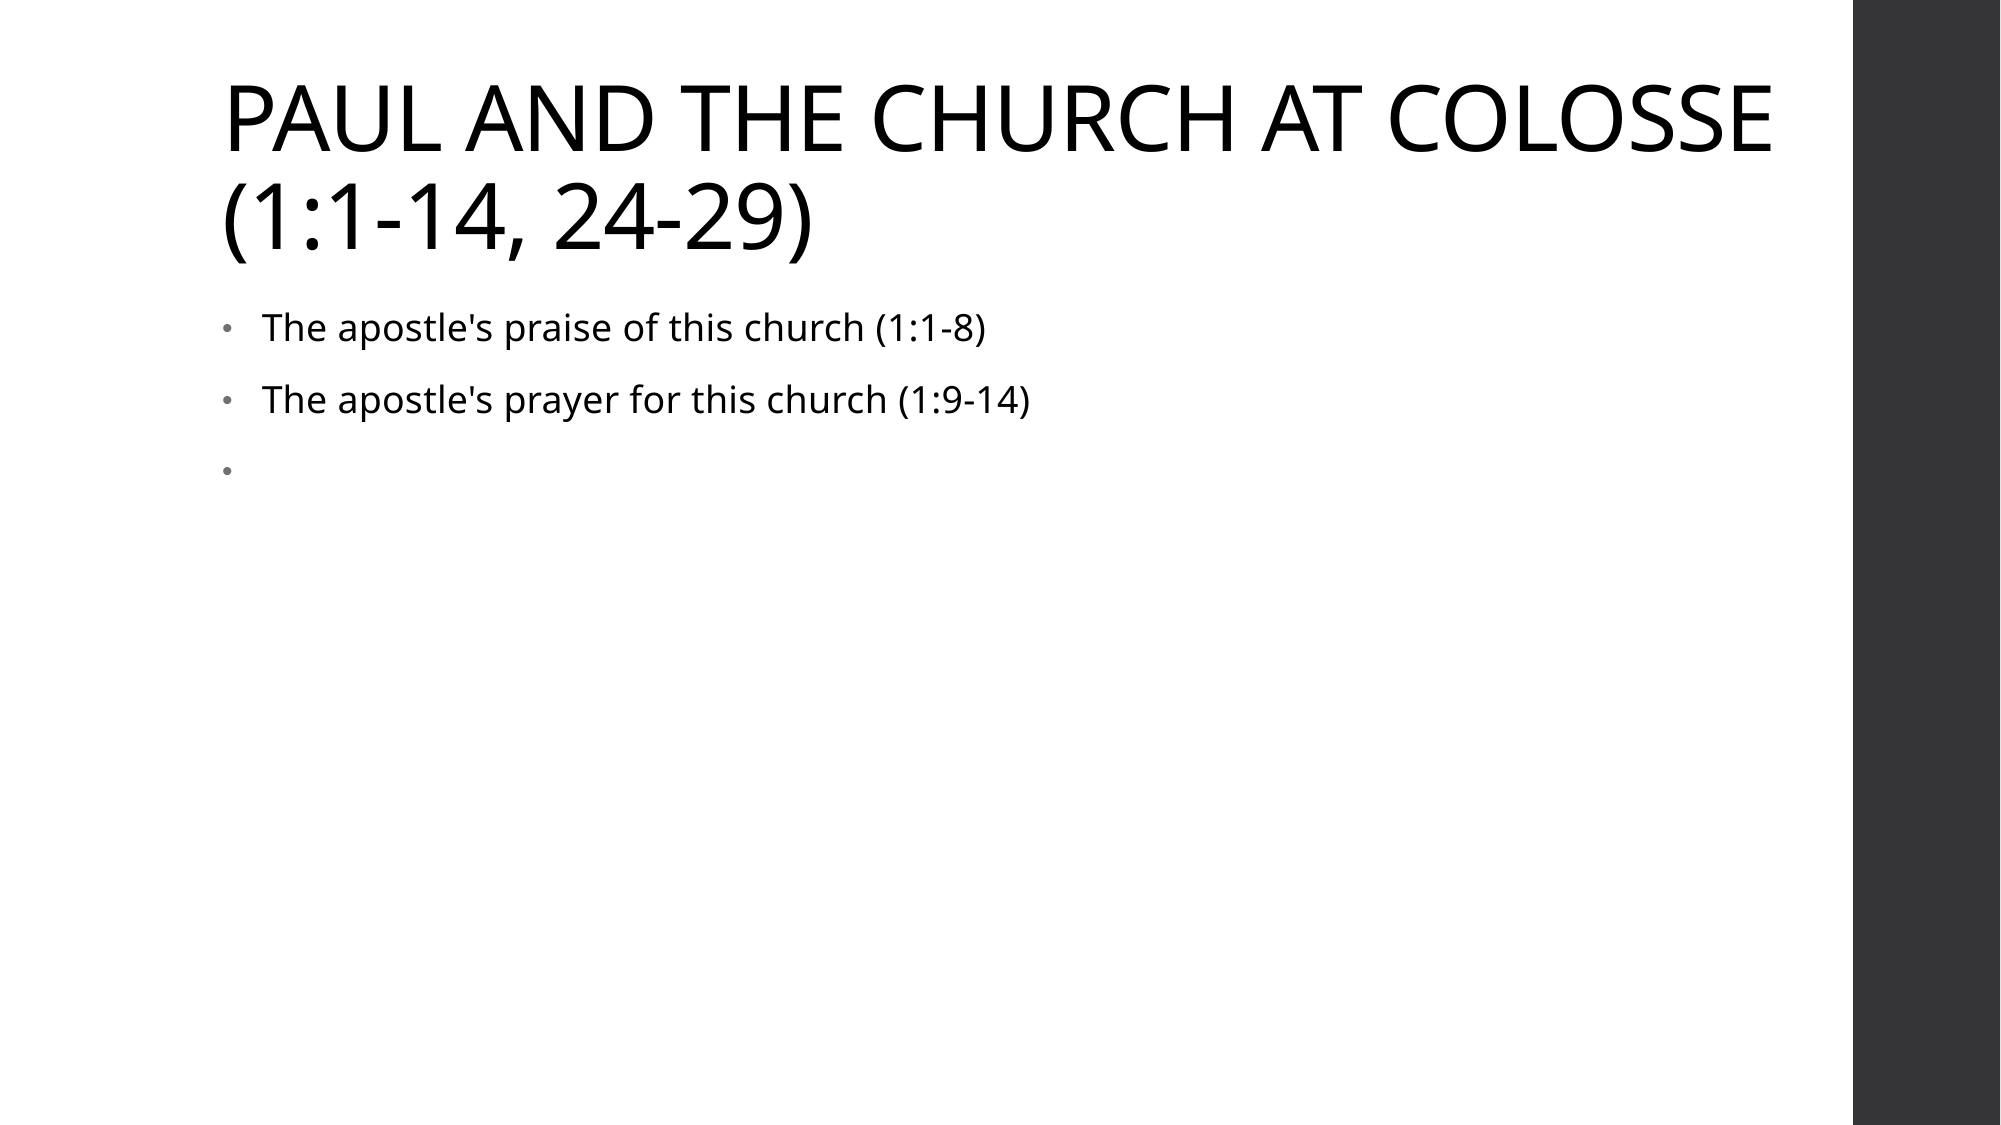

# PAUL AND THE CHURCH AT COLOSSE (1:1-14, 24-29)
 The apostle's praise of this church (1:1-8)
 The apostle's prayer for this church (1:9-14)